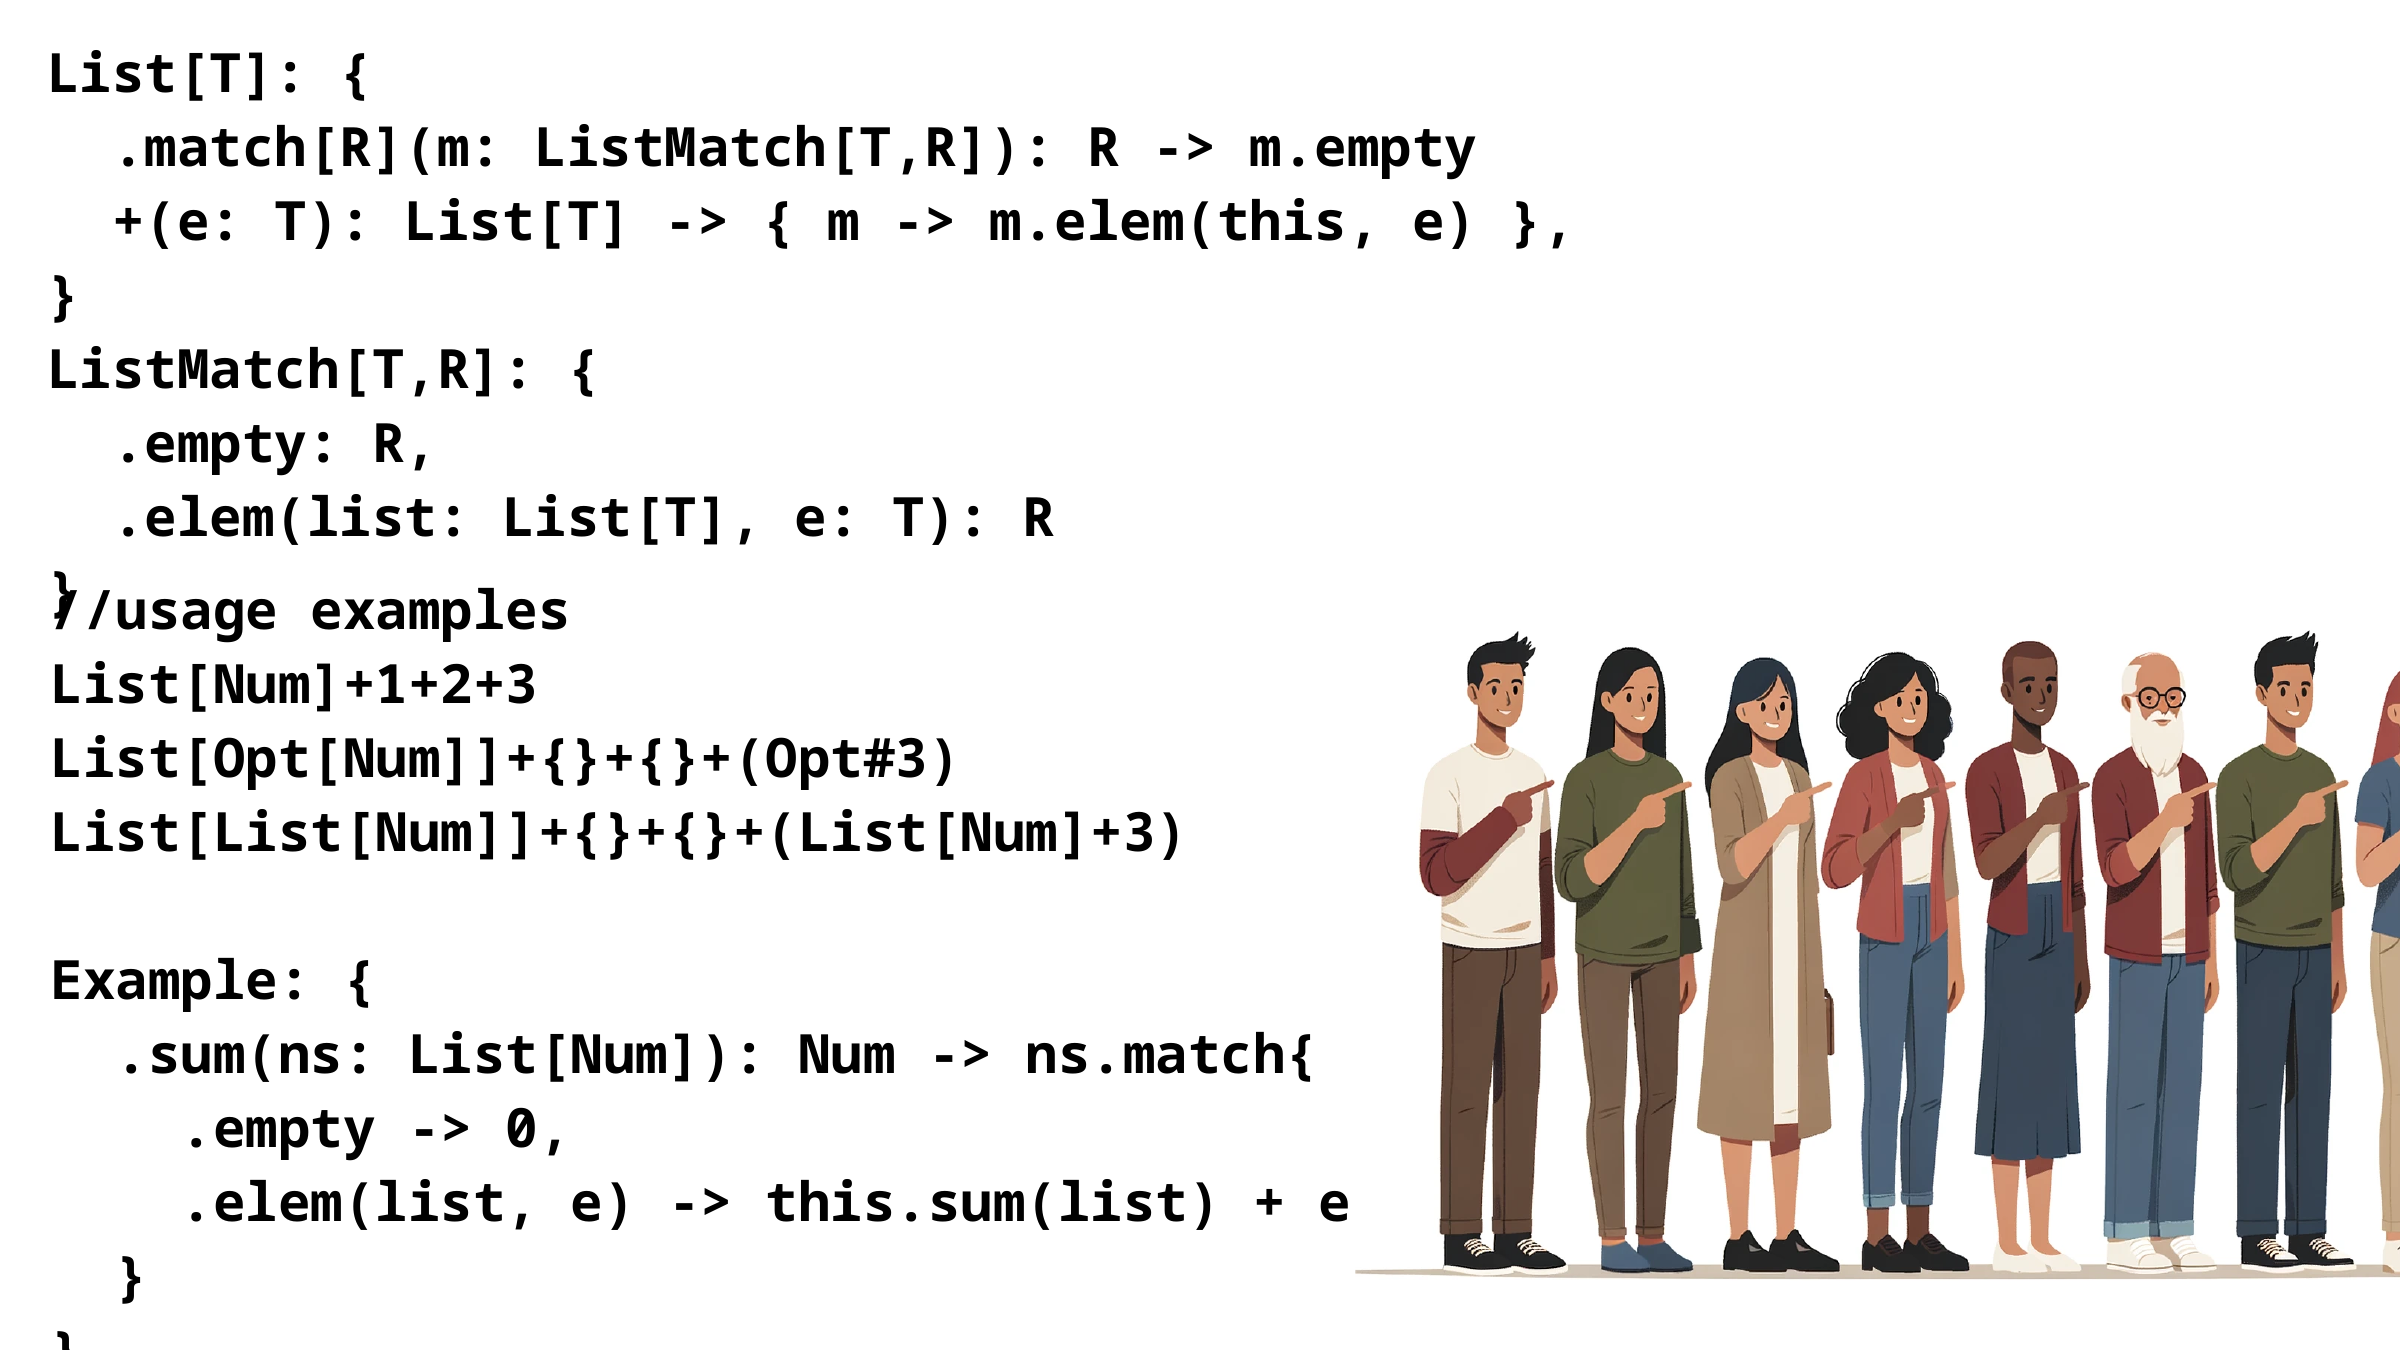

List[T]: {
 .match[R](m: ListMatch[T,R]): R -> m.empty
 +(e: T): List[T] -> { m -> m.elem(this, e) },
}
ListMatch[T,R]: {
 .empty: R,
 .elem(list: List[T], e: T): R
}
//usage examples
List[Num]+1+2+3
List[Opt[Num]]+{}+{}+(Opt#3)
List[List[Num]]+{}+{}+(List[Num]+3)
Example: {
 .sum(ns: List[Num]): Num -> ns.match{
 .empty -> 0,
 .elem(list, e) -> this.sum(list) + e
 }
}